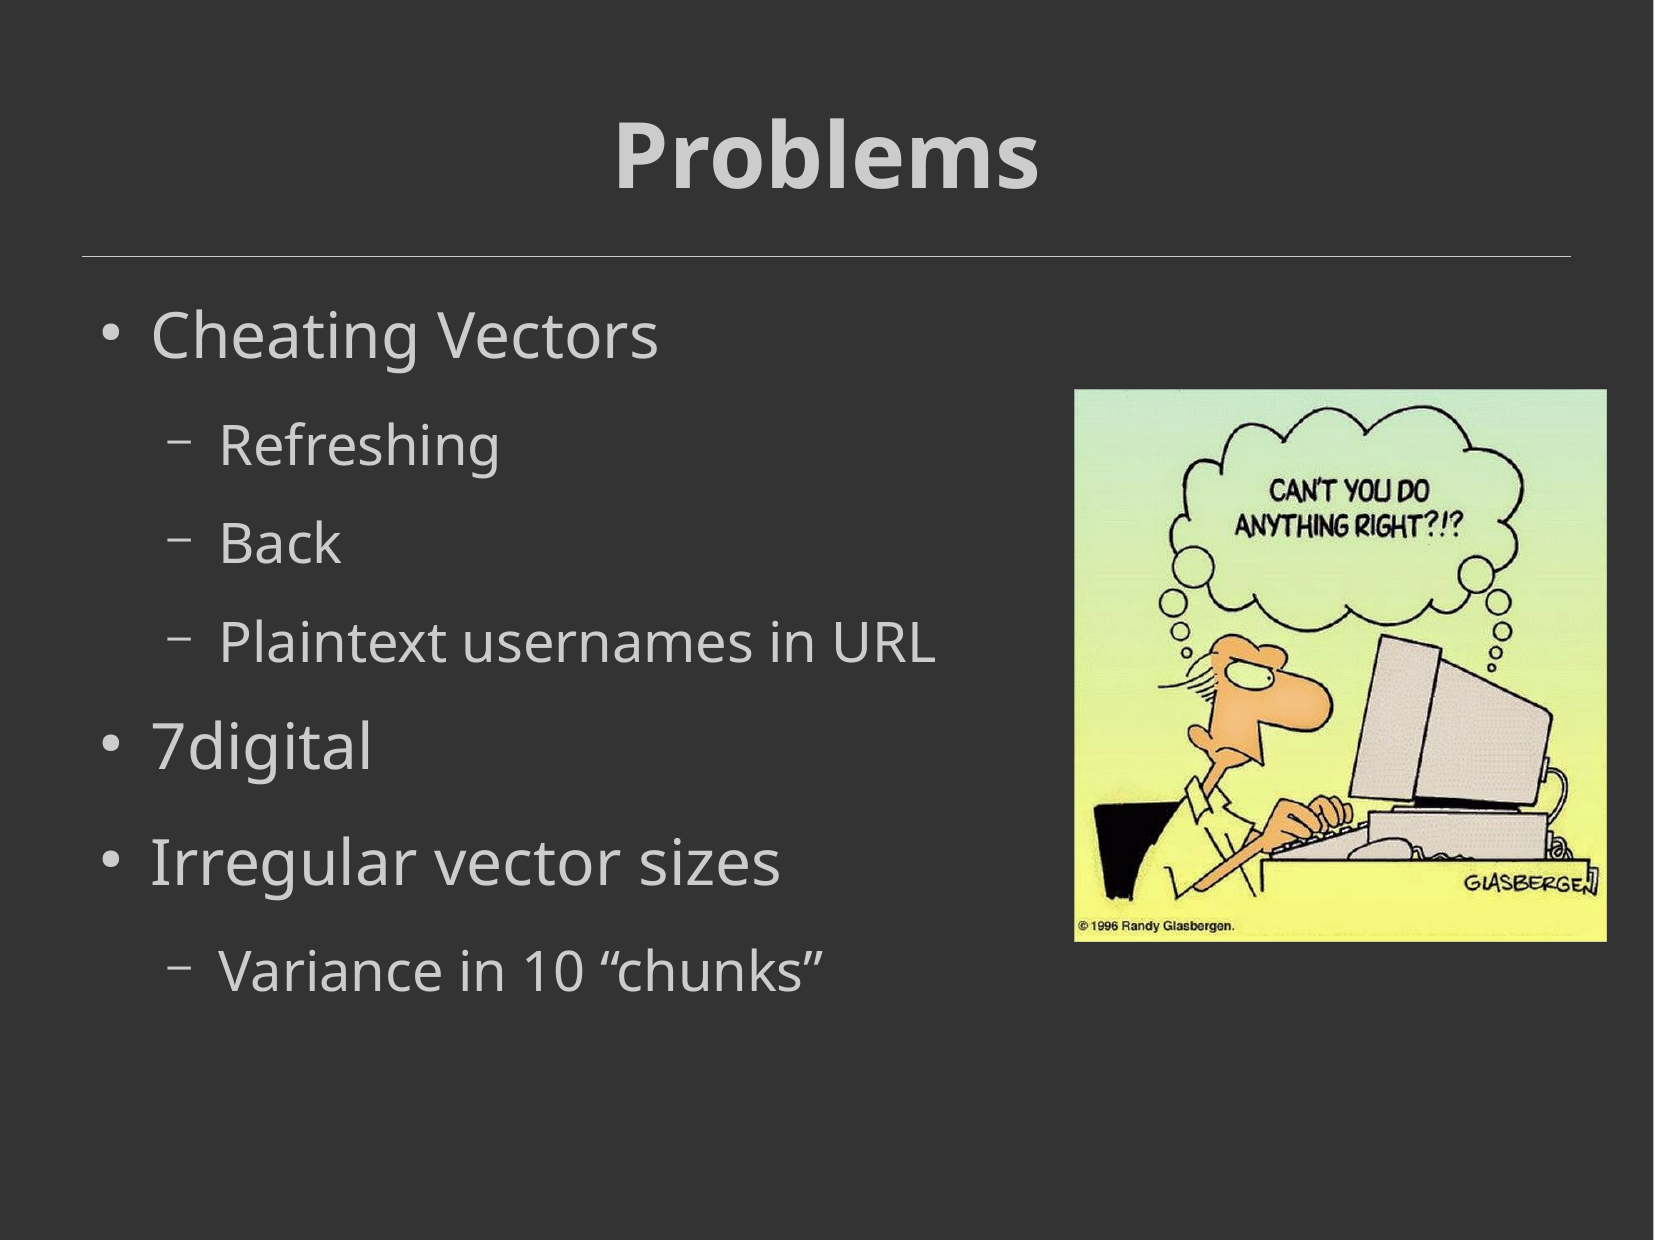

# Problems
Cheating Vectors
Refreshing
Back
Plaintext usernames in URL
7digital
Irregular vector sizes
Variance in 10 “chunks”